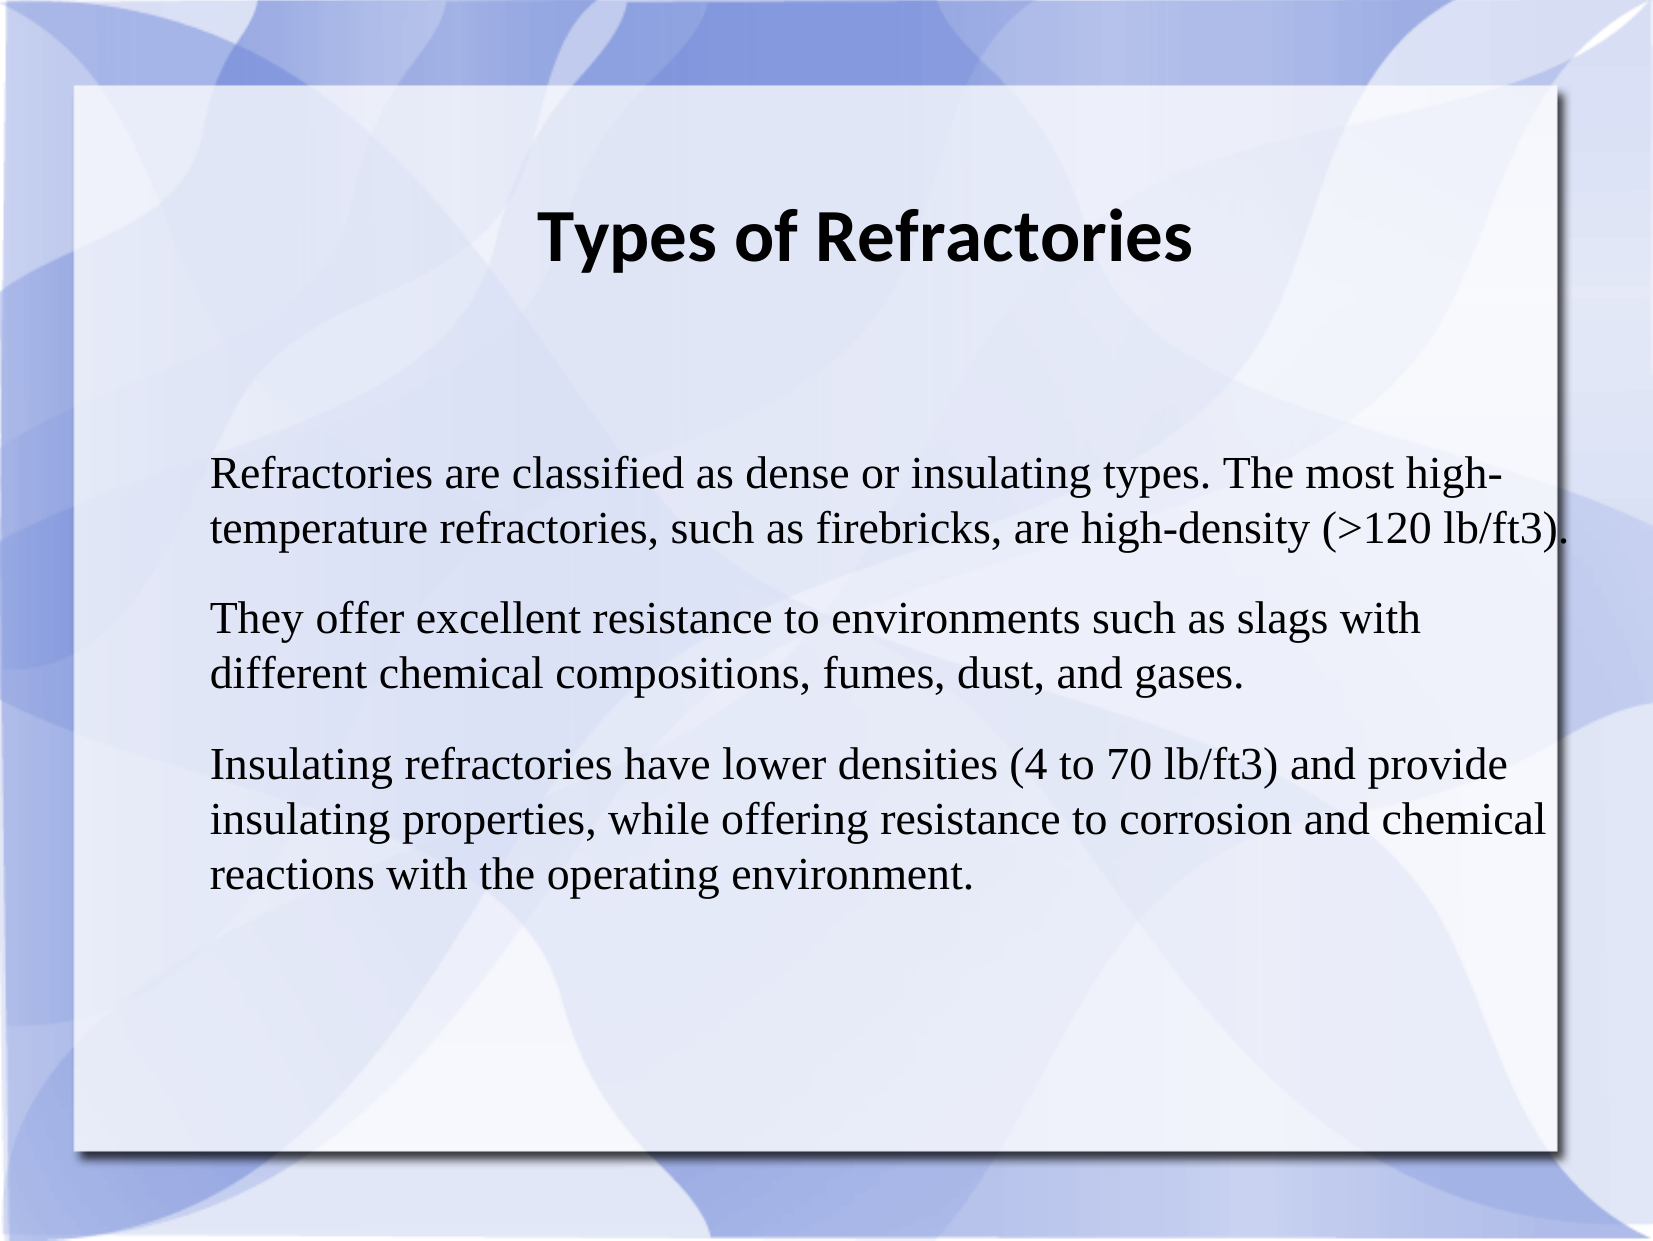

# Types of Refractories
Refractories are classified as dense or insulating types. The most high-temperature refractories, such as firebricks, are high-density (>120 lb/ft3).
They offer excellent resistance to environments such as slags with different chemical compositions, fumes, dust, and gases.
Insulating refractories have lower densities (4 to 70 lb/ft3) and provide insulating properties, while offering resistance to corrosion and chemical reactions with the operating environment.